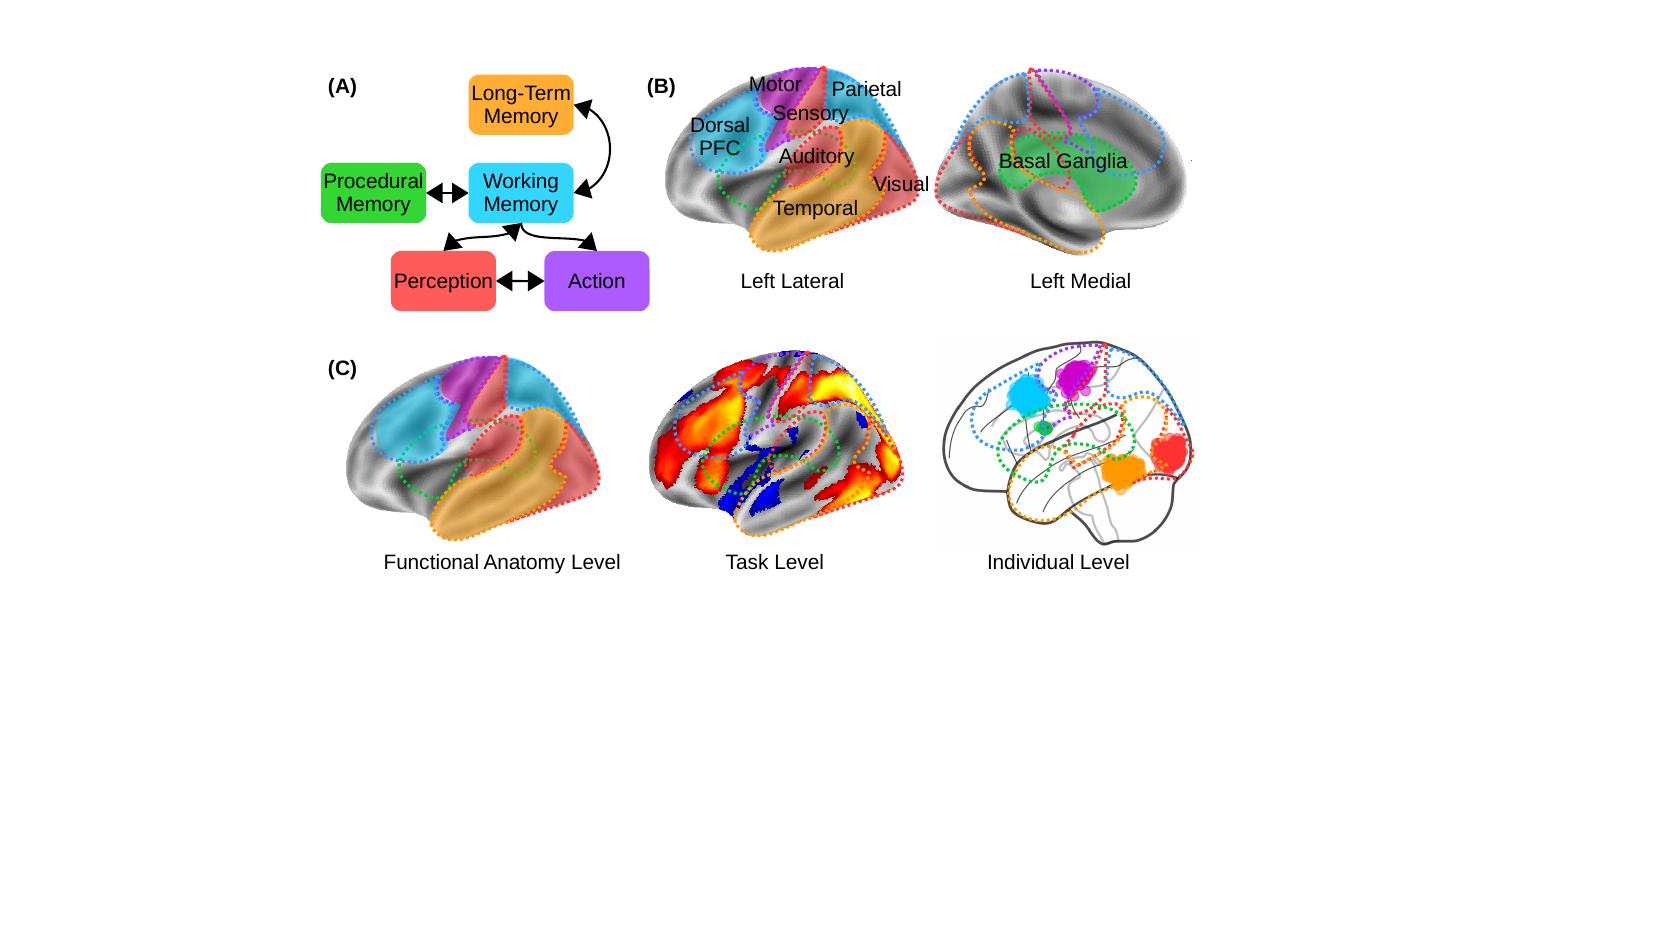

Motor
(A)
(B)
Parietal
Long-Term
Memory
Sensory
Dorsal
PFC
Auditory
Basal Ganglia
Procedural
Memory
Working
Memory
Visual
Temporal
Perception
Action
Left Lateral
Left Medial
(C)
Functional Anatomy Level
Task Level
Individual Level